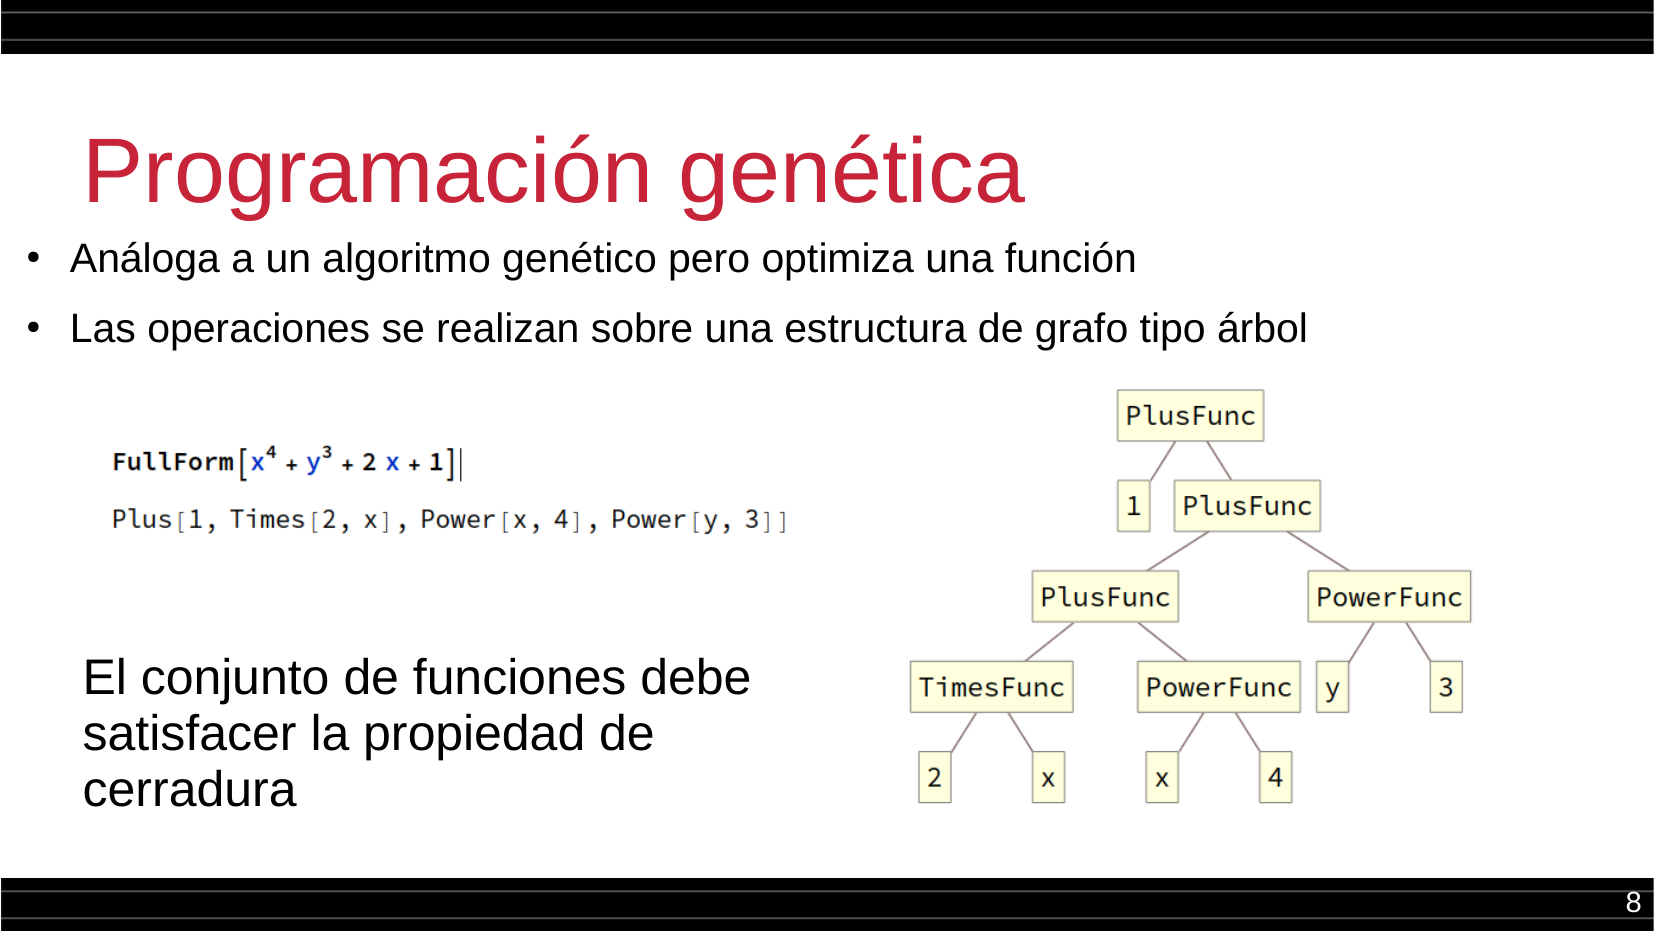

# Programación genética
Análoga a un algoritmo genético pero optimiza una función
Las operaciones se realizan sobre una estructura de grafo tipo árbol
El conjunto de funciones debe satisfacer la propiedad de cerradura